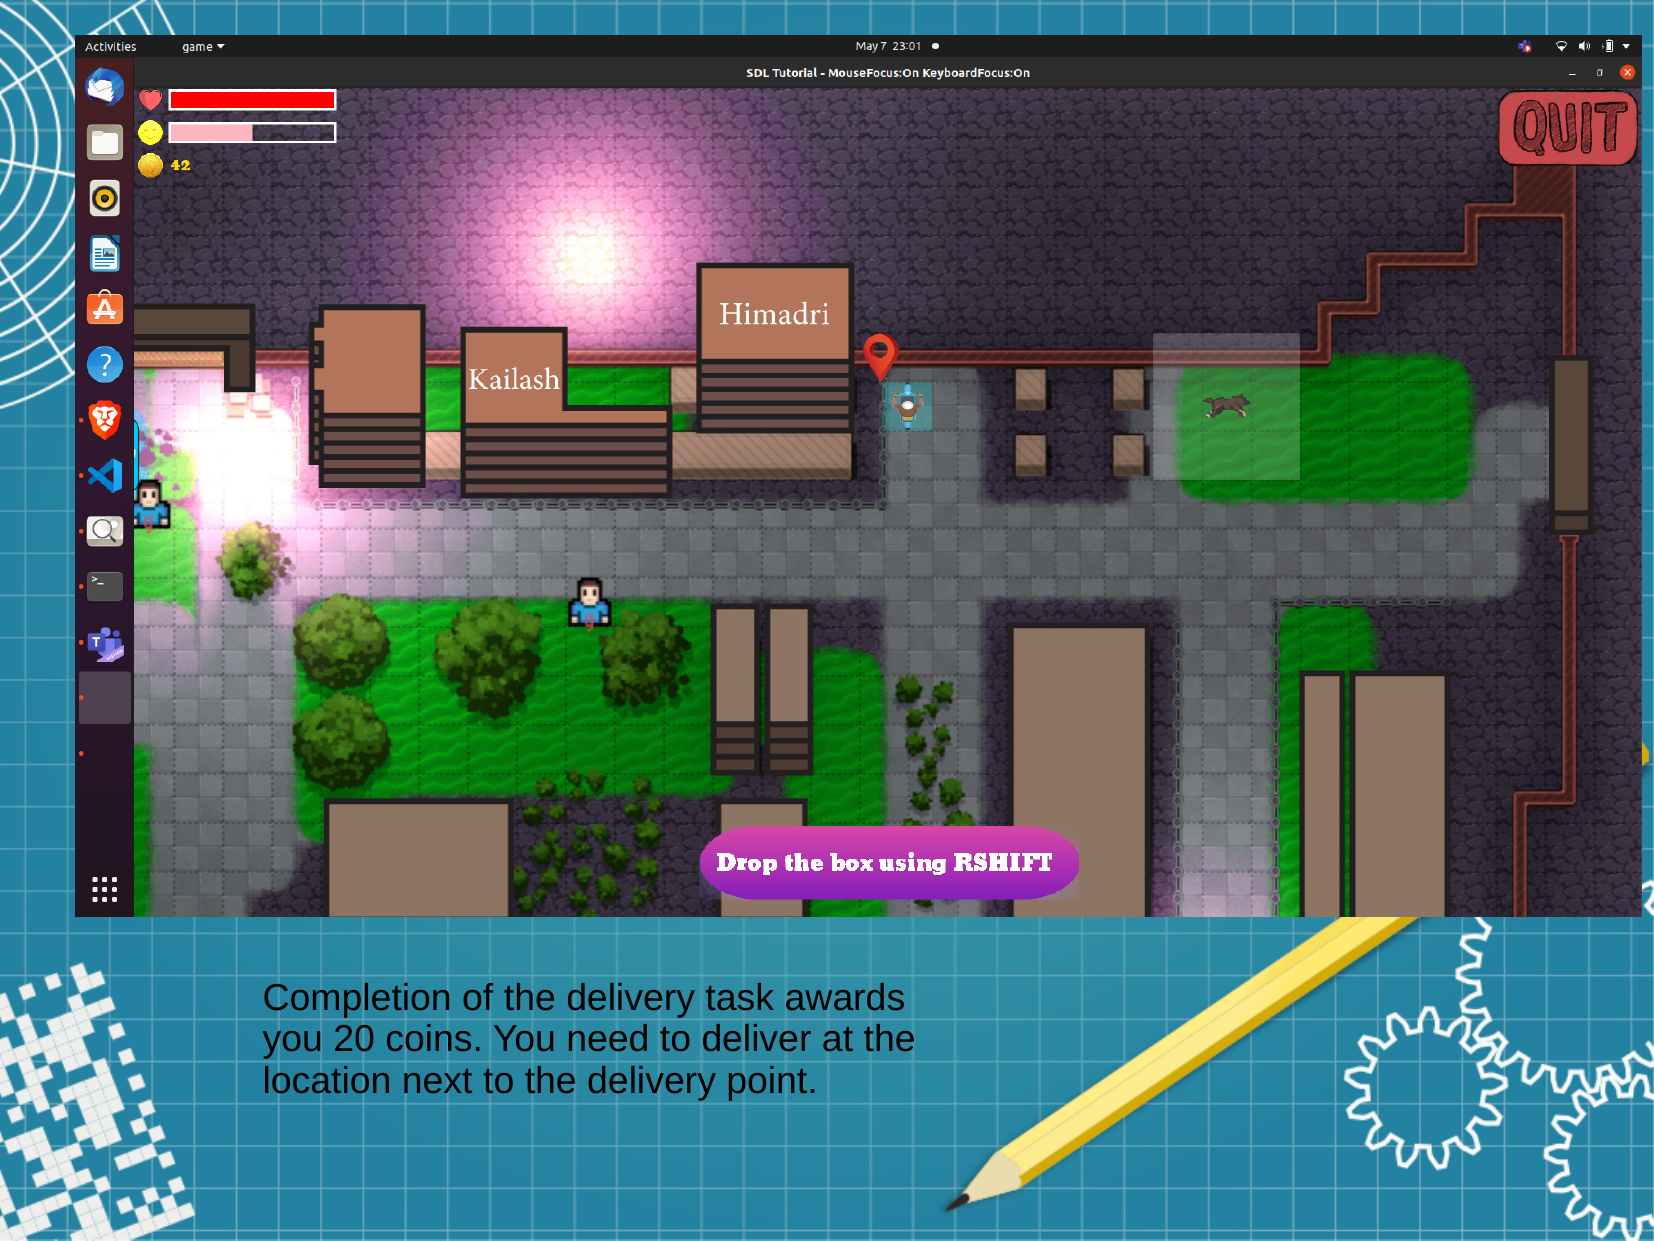

Completion of the delivery task awards you 20 coins. You need to deliver at the location next to the delivery point.